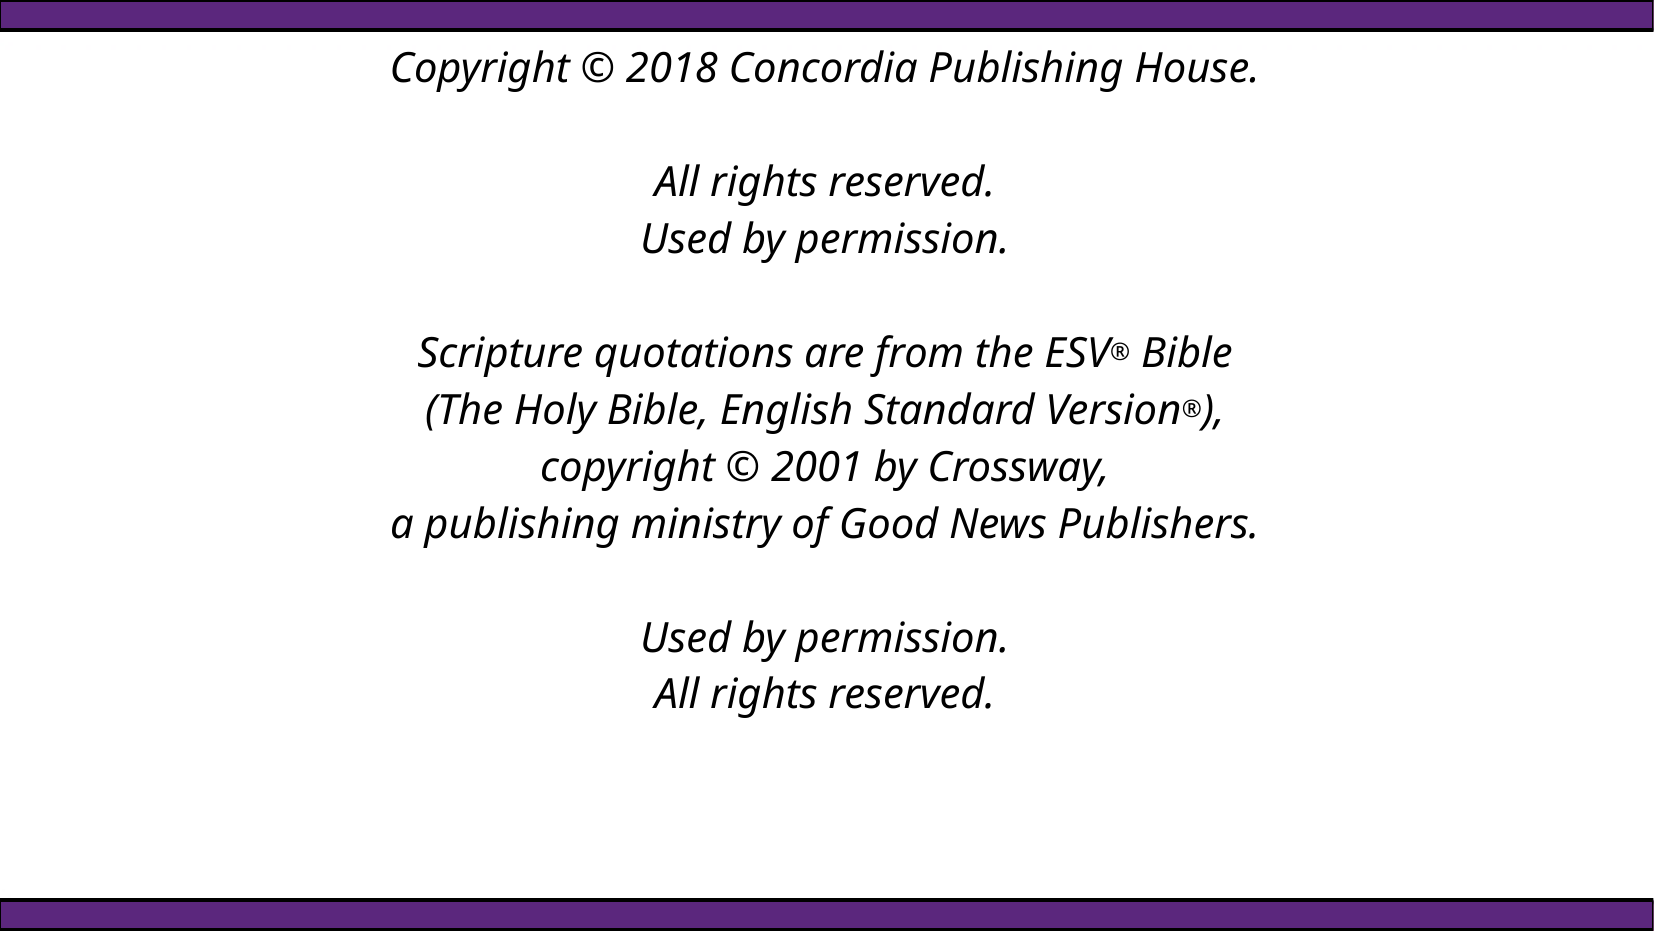

Copyright © 2018 Concordia Publishing House.
All rights reserved.
Used by permission.
Scripture quotations are from the ESV® Bible
(The Holy Bible, English Standard Version®),
copyright © 2001 by Crossway,
a publishing ministry of Good News Publishers.
Used by permission.
All rights reserved.